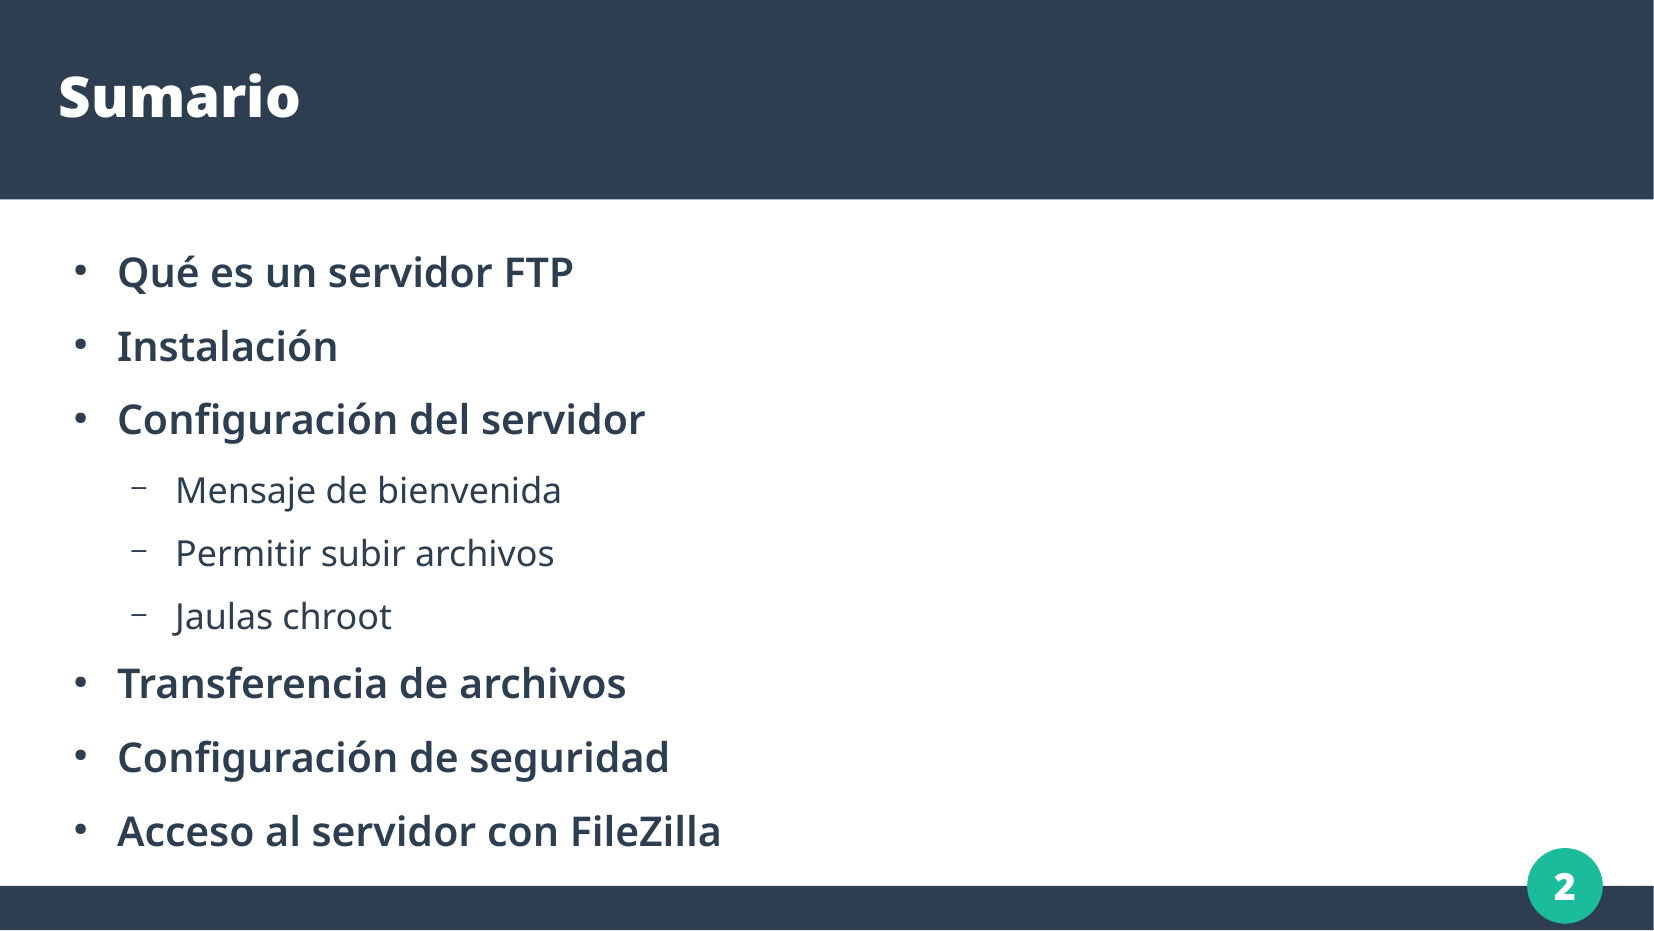

# Sumario
Qué es un servidor FTP
Instalación
Configuración del servidor
Mensaje de bienvenida
Permitir subir archivos
Jaulas chroot
Transferencia de archivos
Configuración de seguridad
Acceso al servidor con FileZilla